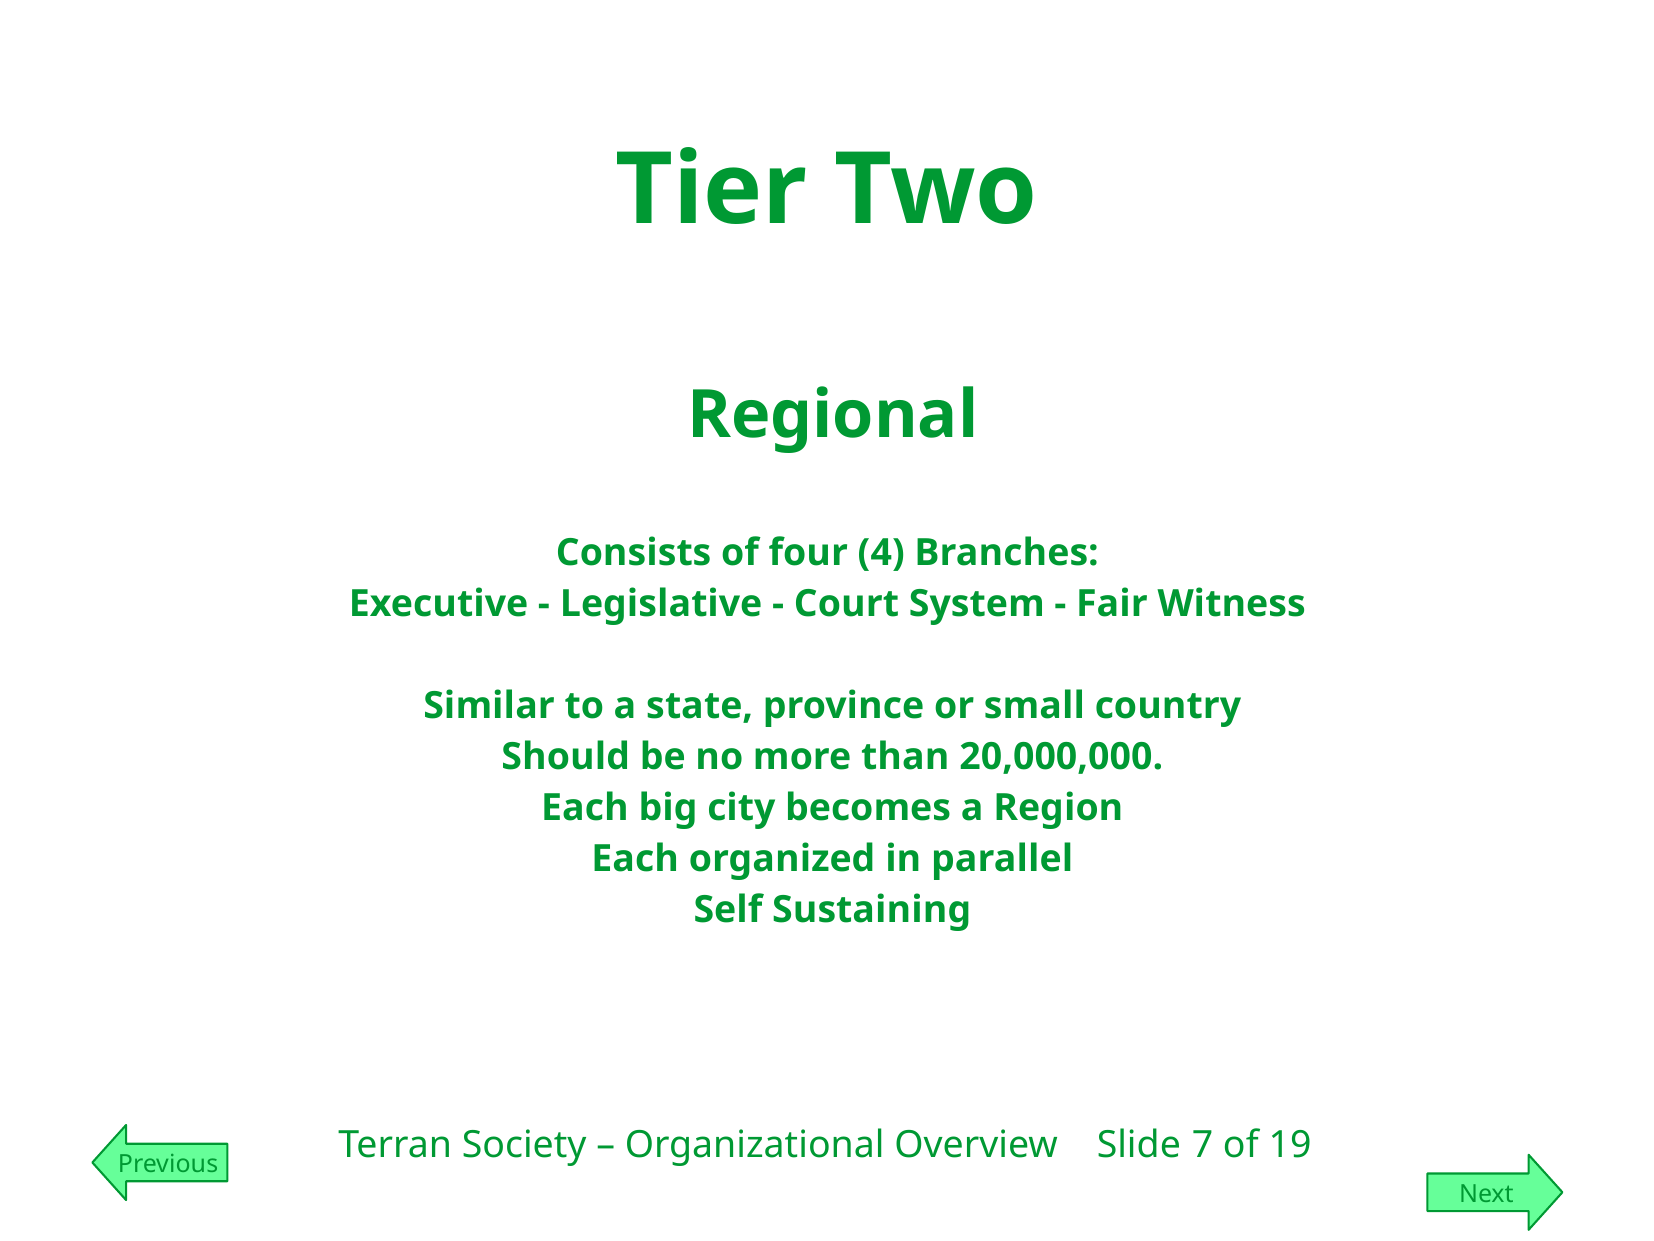

# Tier Two
Regional
Consists of four (4) Branches:
Executive - Legislative - Court System - Fair Witness
Similar to a state, province or small country
Should be no more than 20,000,000.
Each big city becomes a Region
Each organized in parallel
Self Sustaining
Terran Society – Organizational Overview Slide of 19
Previous
Next